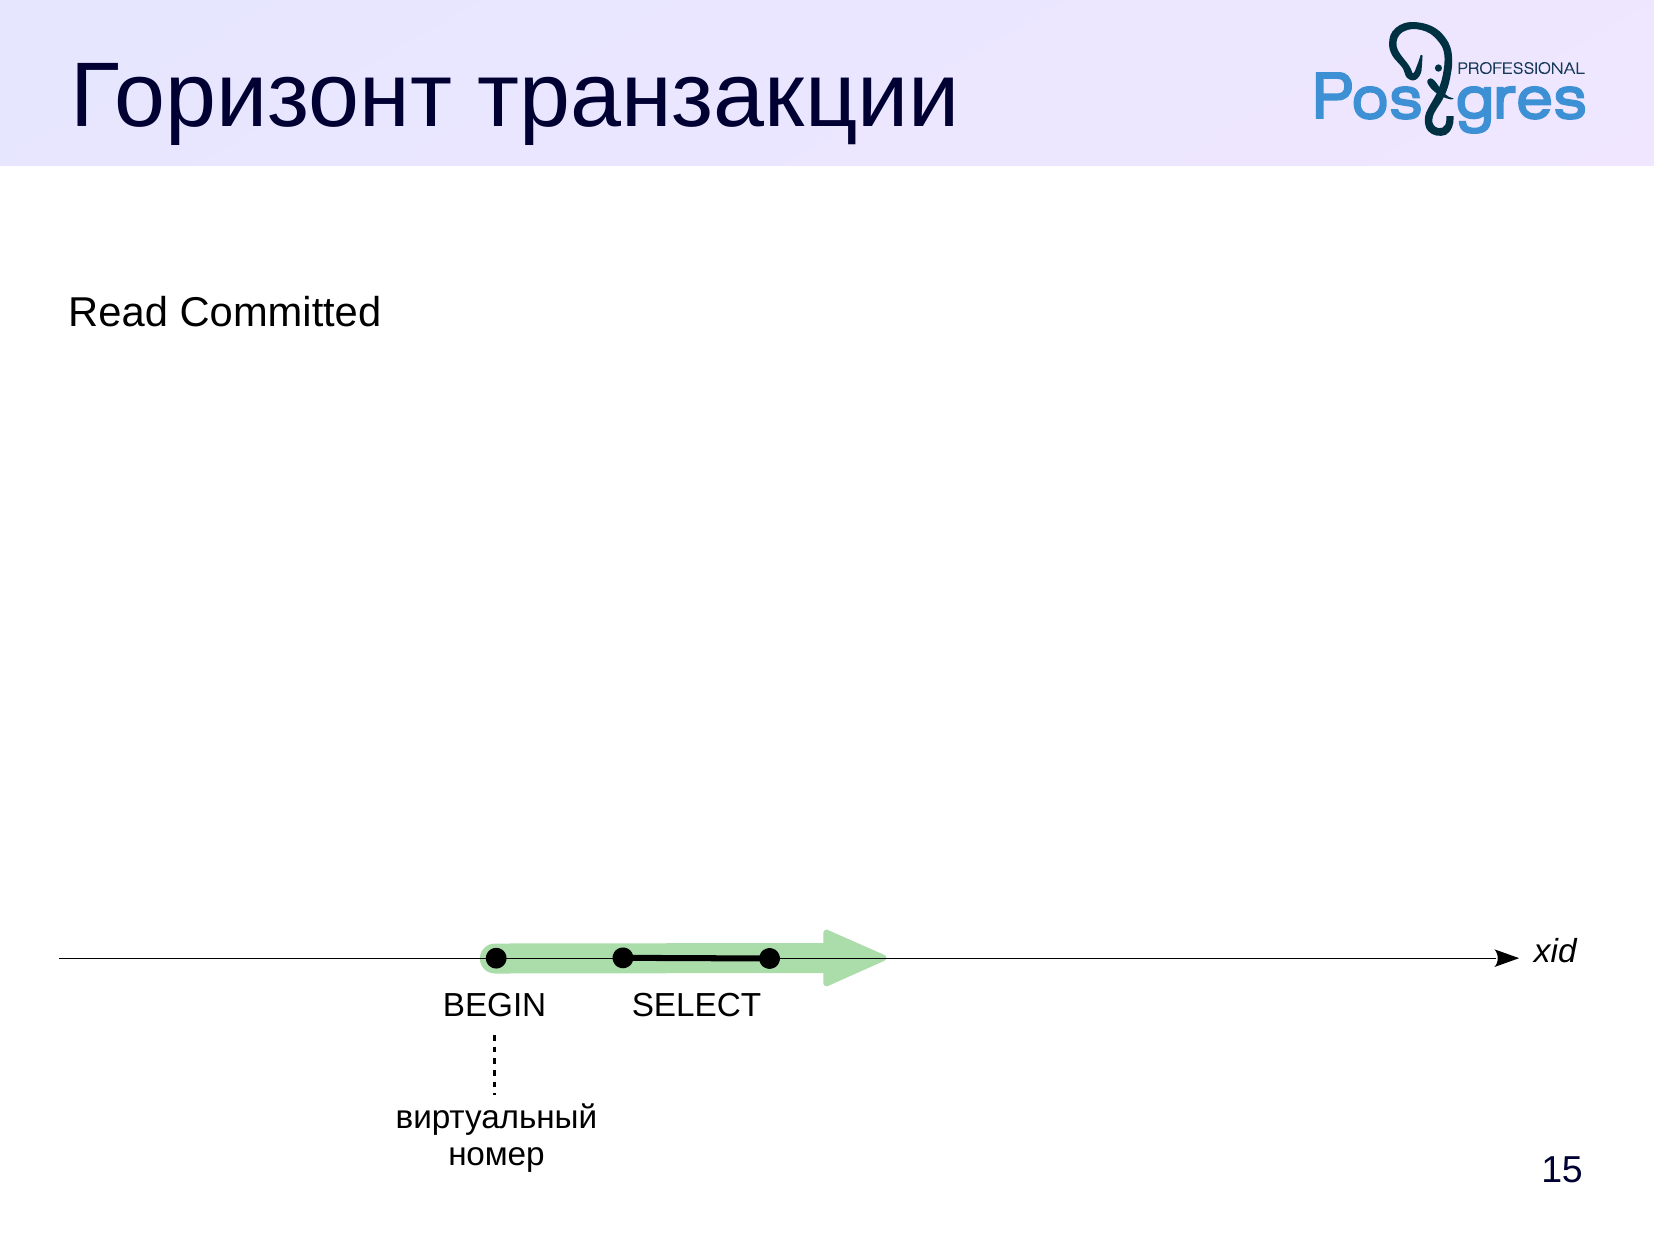

# Горизонт транзакции
Read Committed
xid
BEGIN
SELECT
виртуальный
номер